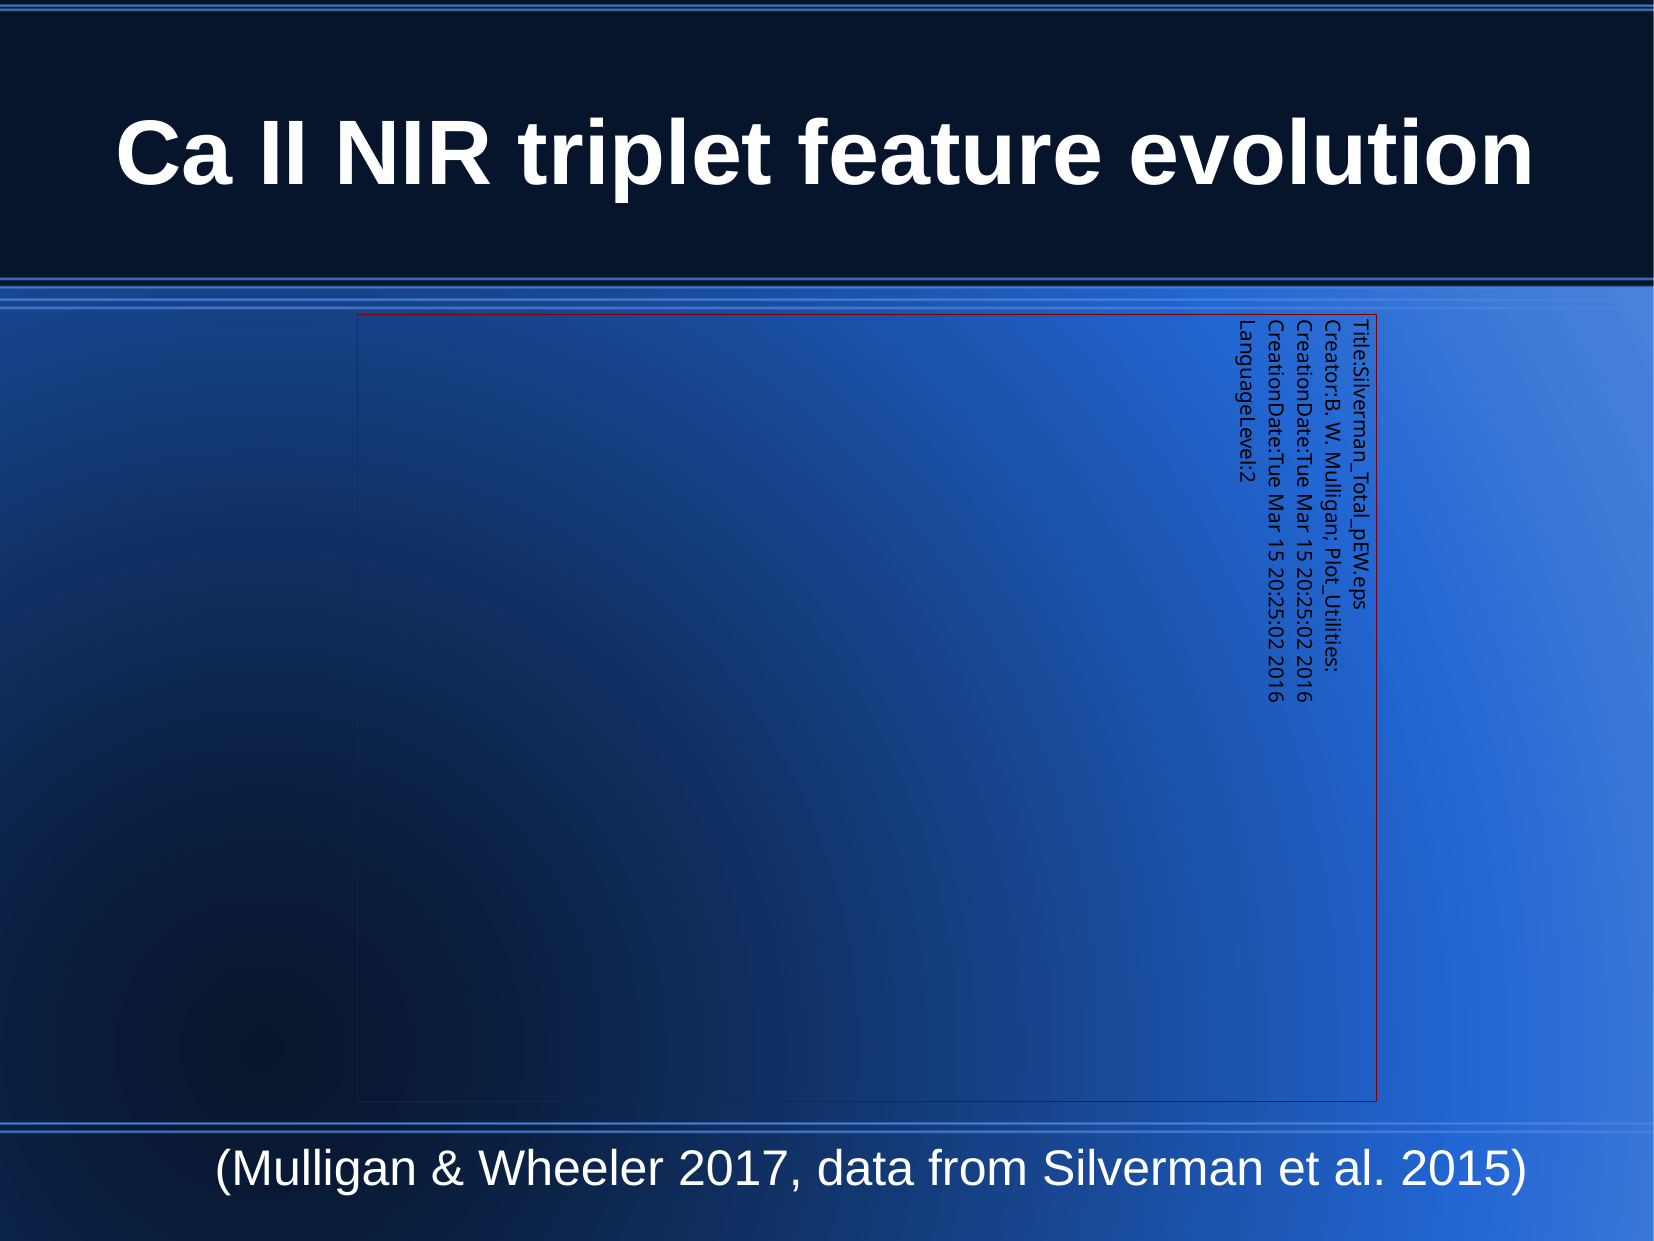

# Ca II NIR triplet feature evolution
(Mulligan & Wheeler 2017, data from Silverman et al. 2015)